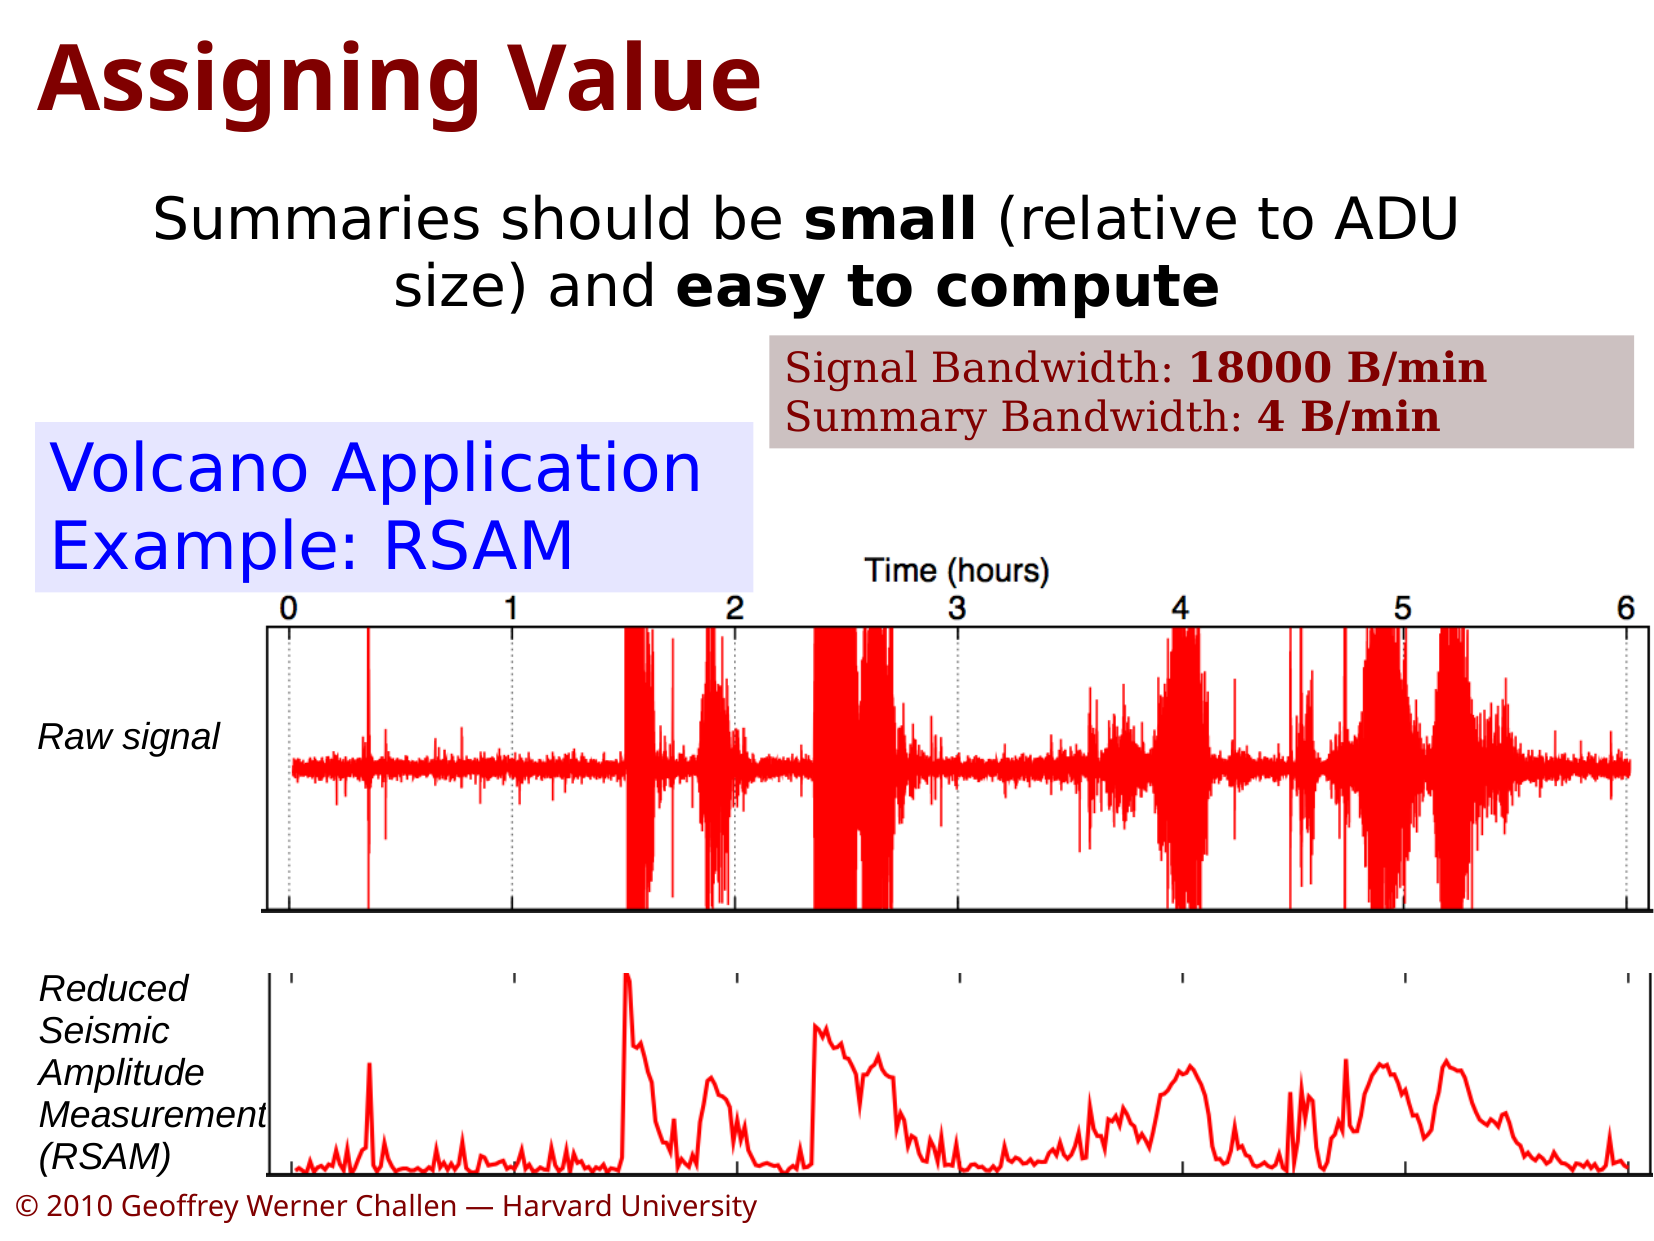

# Assigning Value
Summaries should be small (relative to ADU size) and easy to compute
Signal Bandwidth: 18000 B/min
Summary Bandwidth: 4 B/min
Volcano Application Example: RSAM
Raw signal
Reduced
Seismic
Amplitude
Measurement
(RSAM)